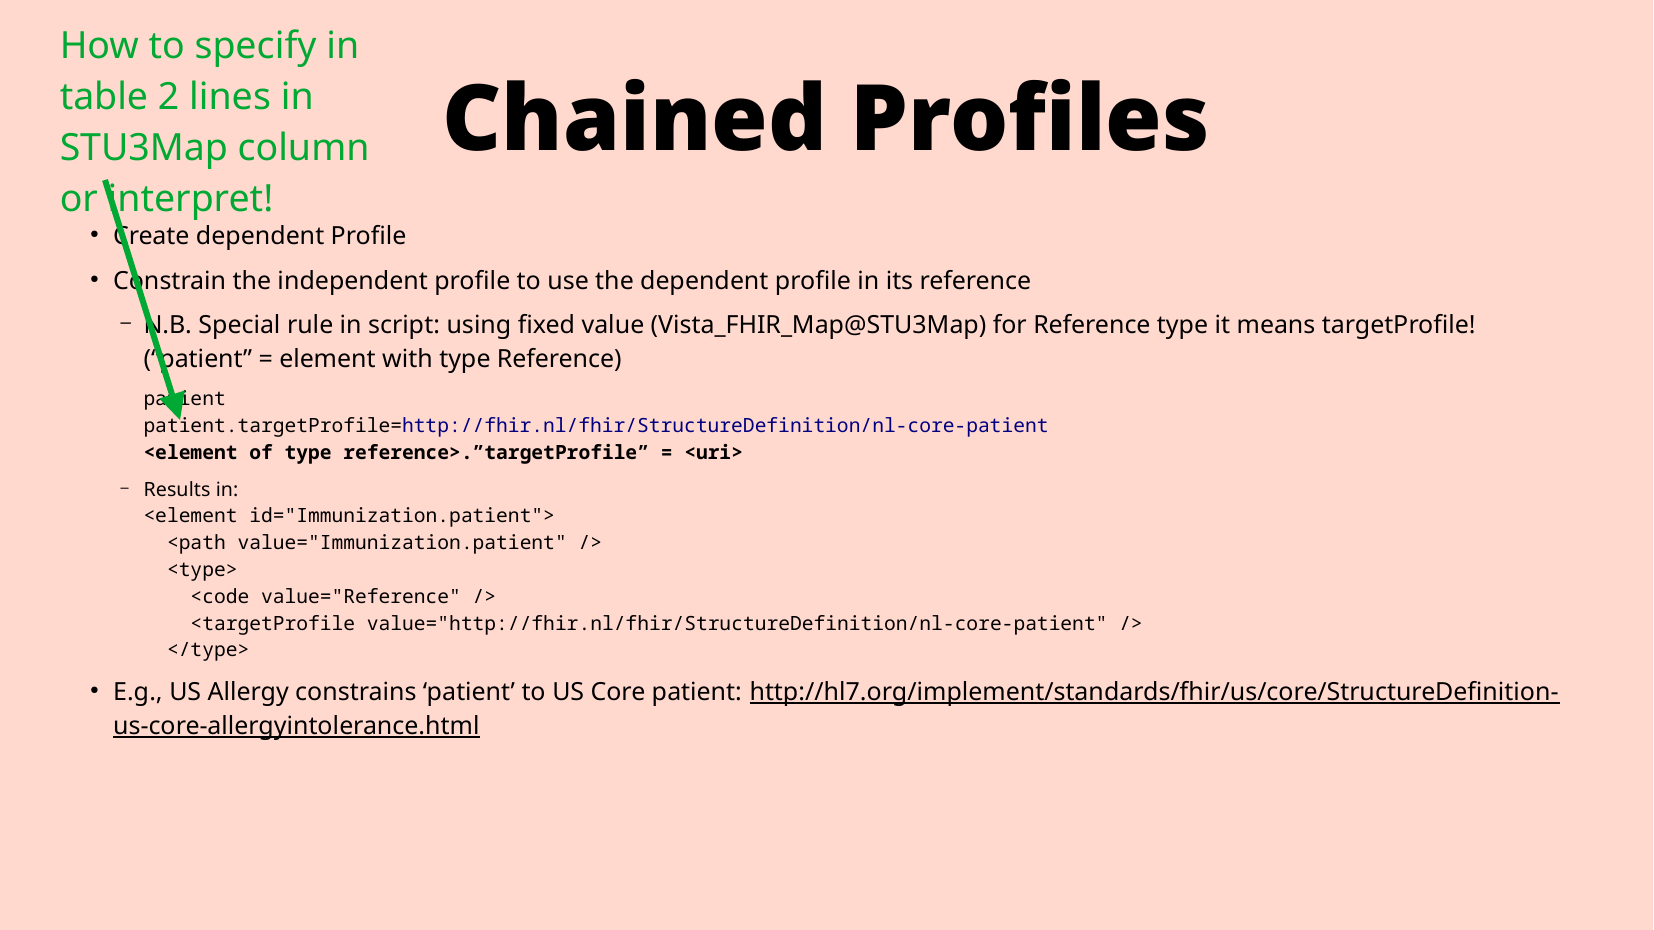

How to specify in table 2 lines in STU3Map column
or interpret!
# Chained Profiles
Create dependent Profile
Constrain the independent profile to use the dependent profile in its reference
N.B. Special rule in script: using fixed value (Vista_FHIR_Map@STU3Map) for Reference type it means targetProfile! (“patient” = element with type Reference)
patient
patient.targetProfile=http://fhir.nl/fhir/StructureDefinition/nl-core-patient
<element of type reference>.”targetProfile” = <uri>
Results in:
<element id="Immunization.patient">
 <path value="Immunization.patient" />
 <type>
 <code value="Reference" />
 <targetProfile value="http://fhir.nl/fhir/StructureDefinition/nl-core-patient" />
 </type>
E.g., US Allergy constrains ‘patient’ to US Core patient: http://hl7.org/implement/standards/fhir/us/core/StructureDefinition-us-core-allergyintolerance.html